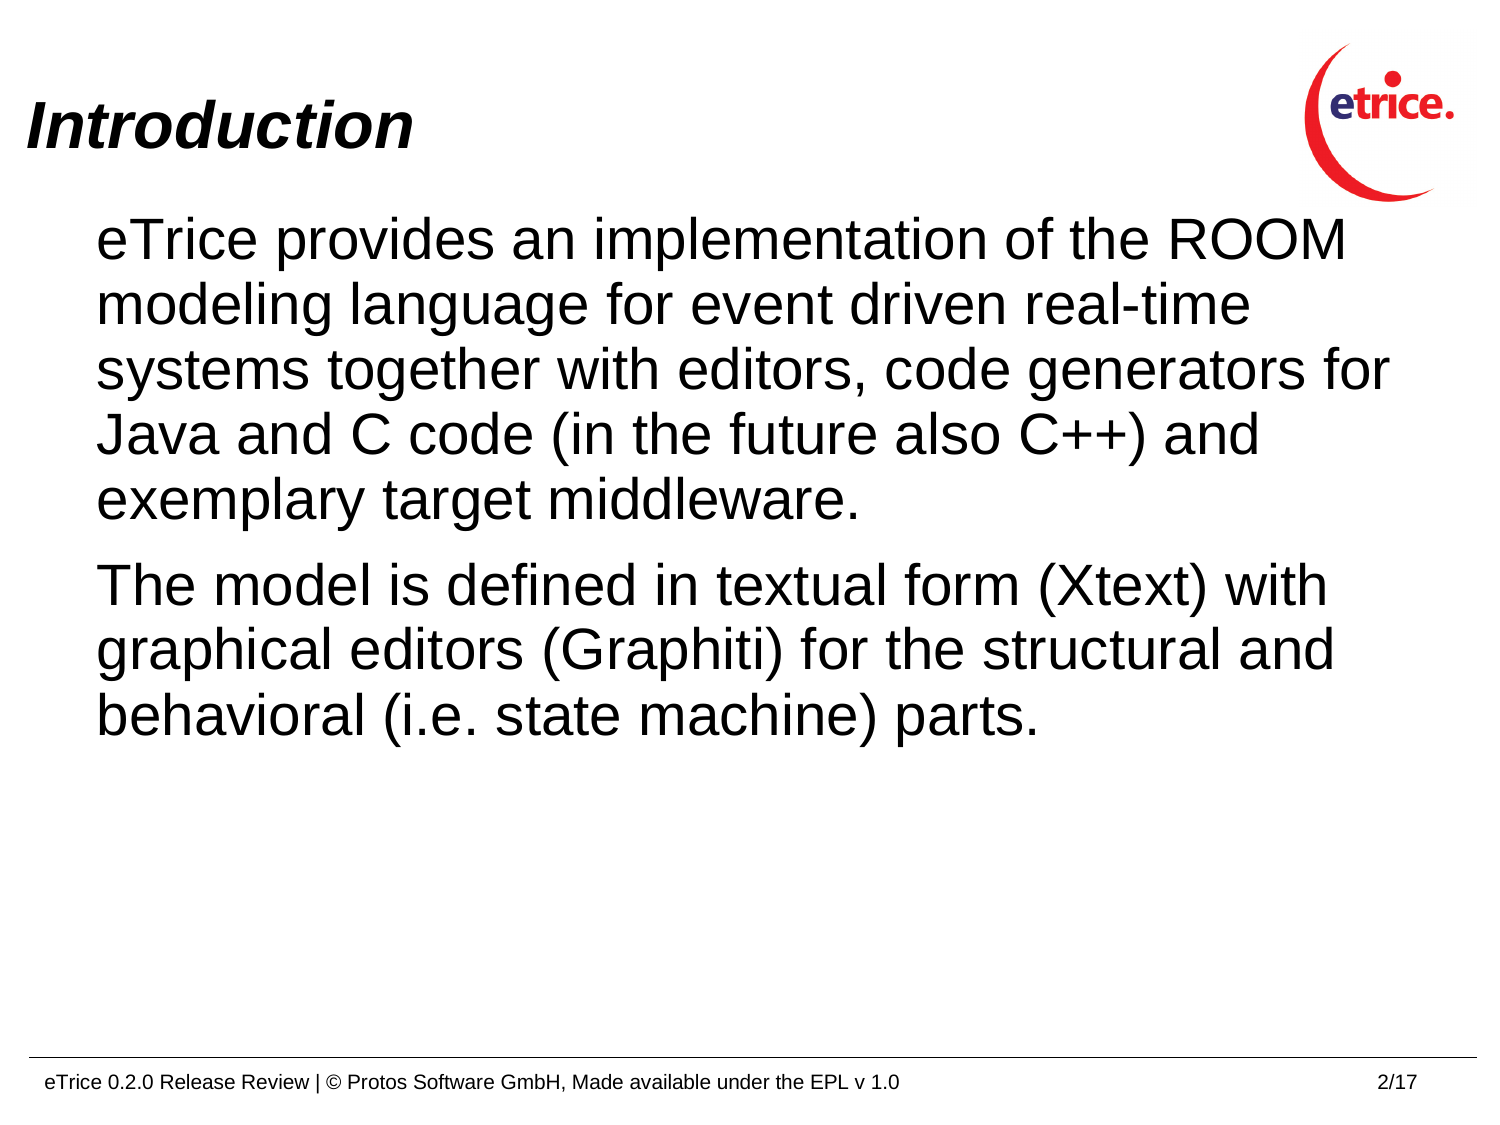

# Introduction
eTrice provides an implementation of the ROOM modeling language for event driven real-time systems together with editors, code generators for Java and C code (in the future also C++) and exemplary target middleware.
The model is defined in textual form (Xtext) with graphical editors (Graphiti) for the structural and behavioral (i.e. state machine) parts.